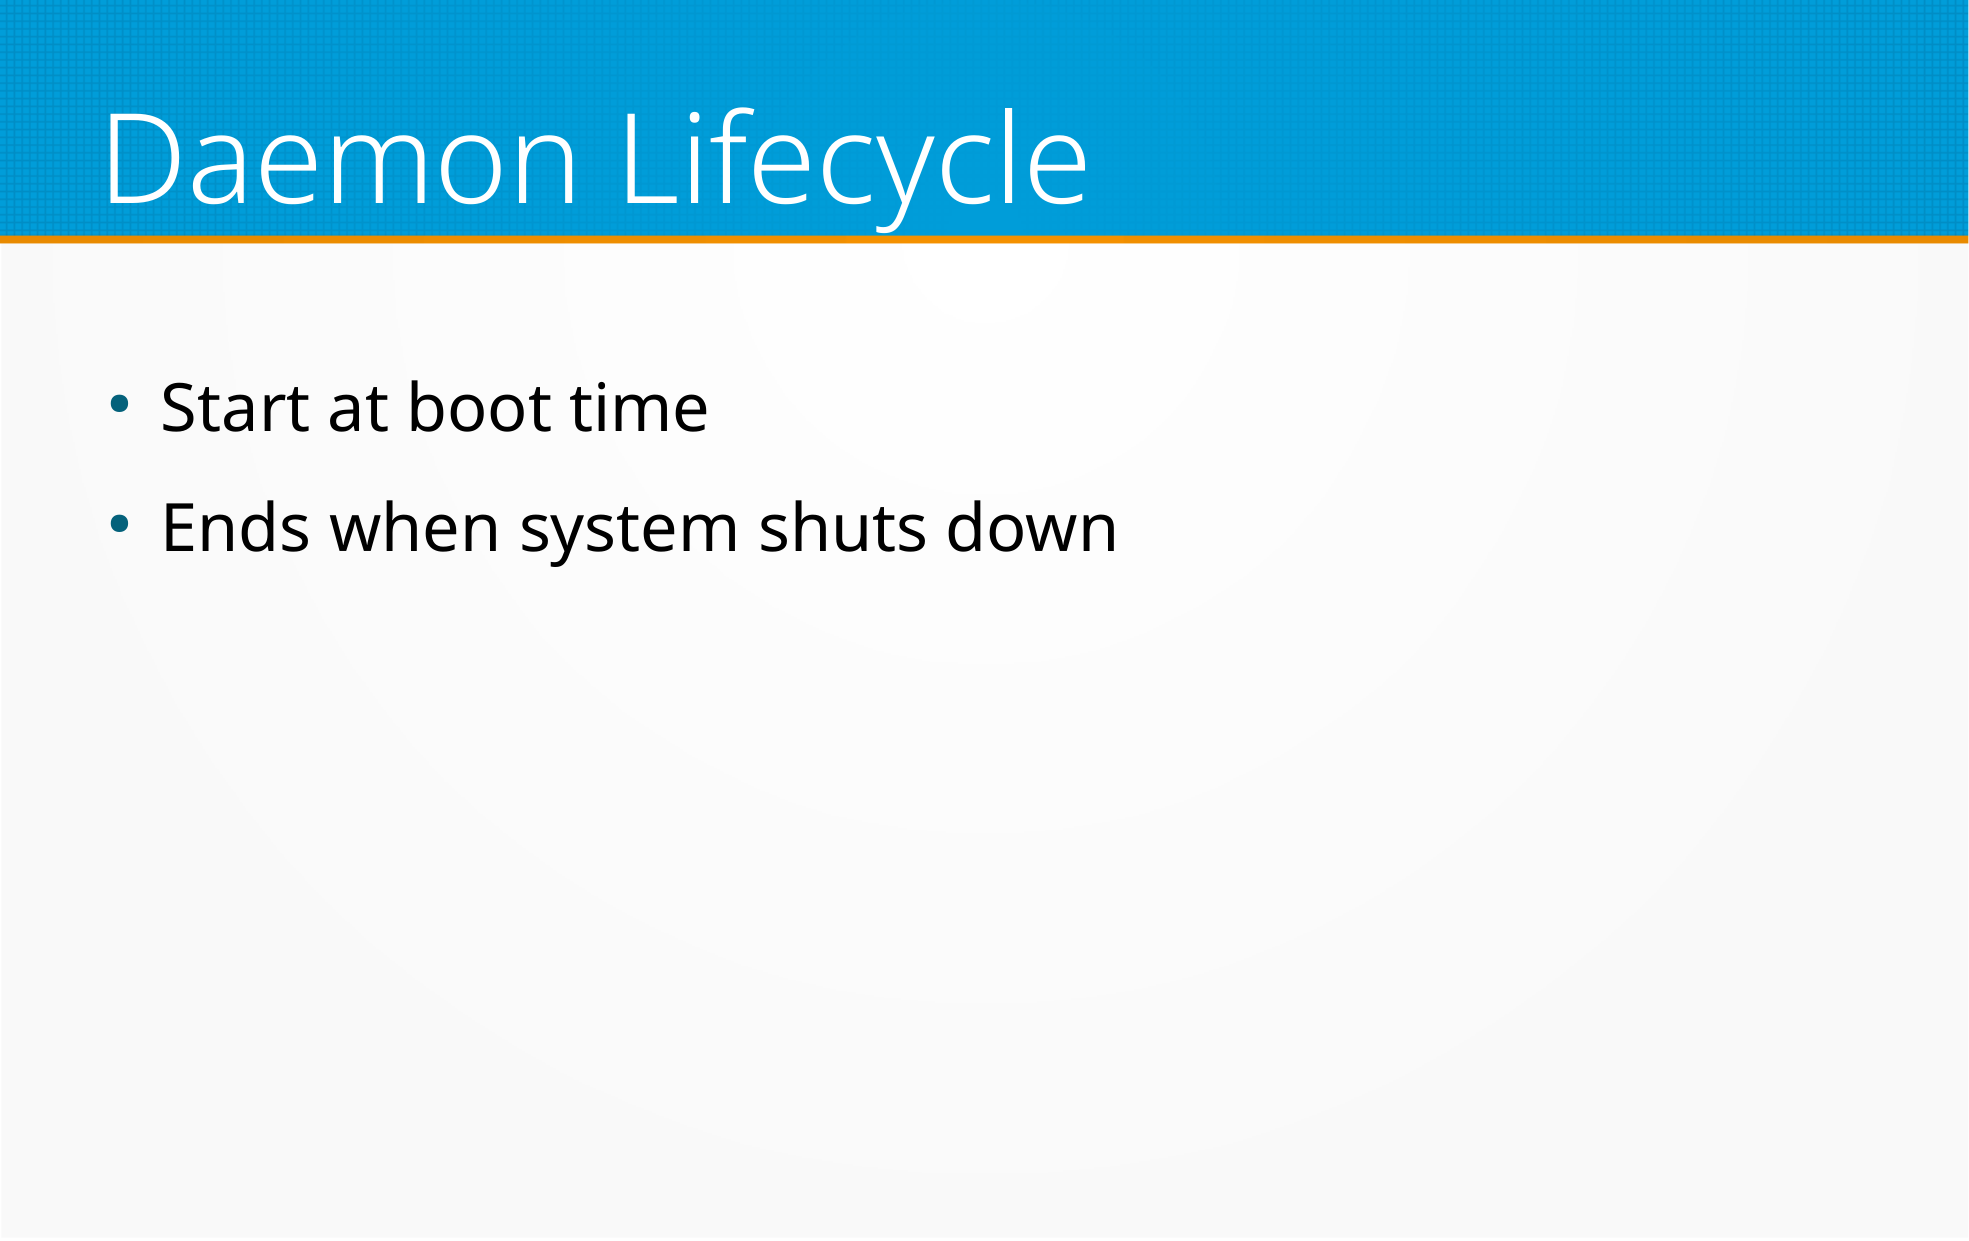

# Daemon Lifecycle
Start at boot time
Ends when system shuts down